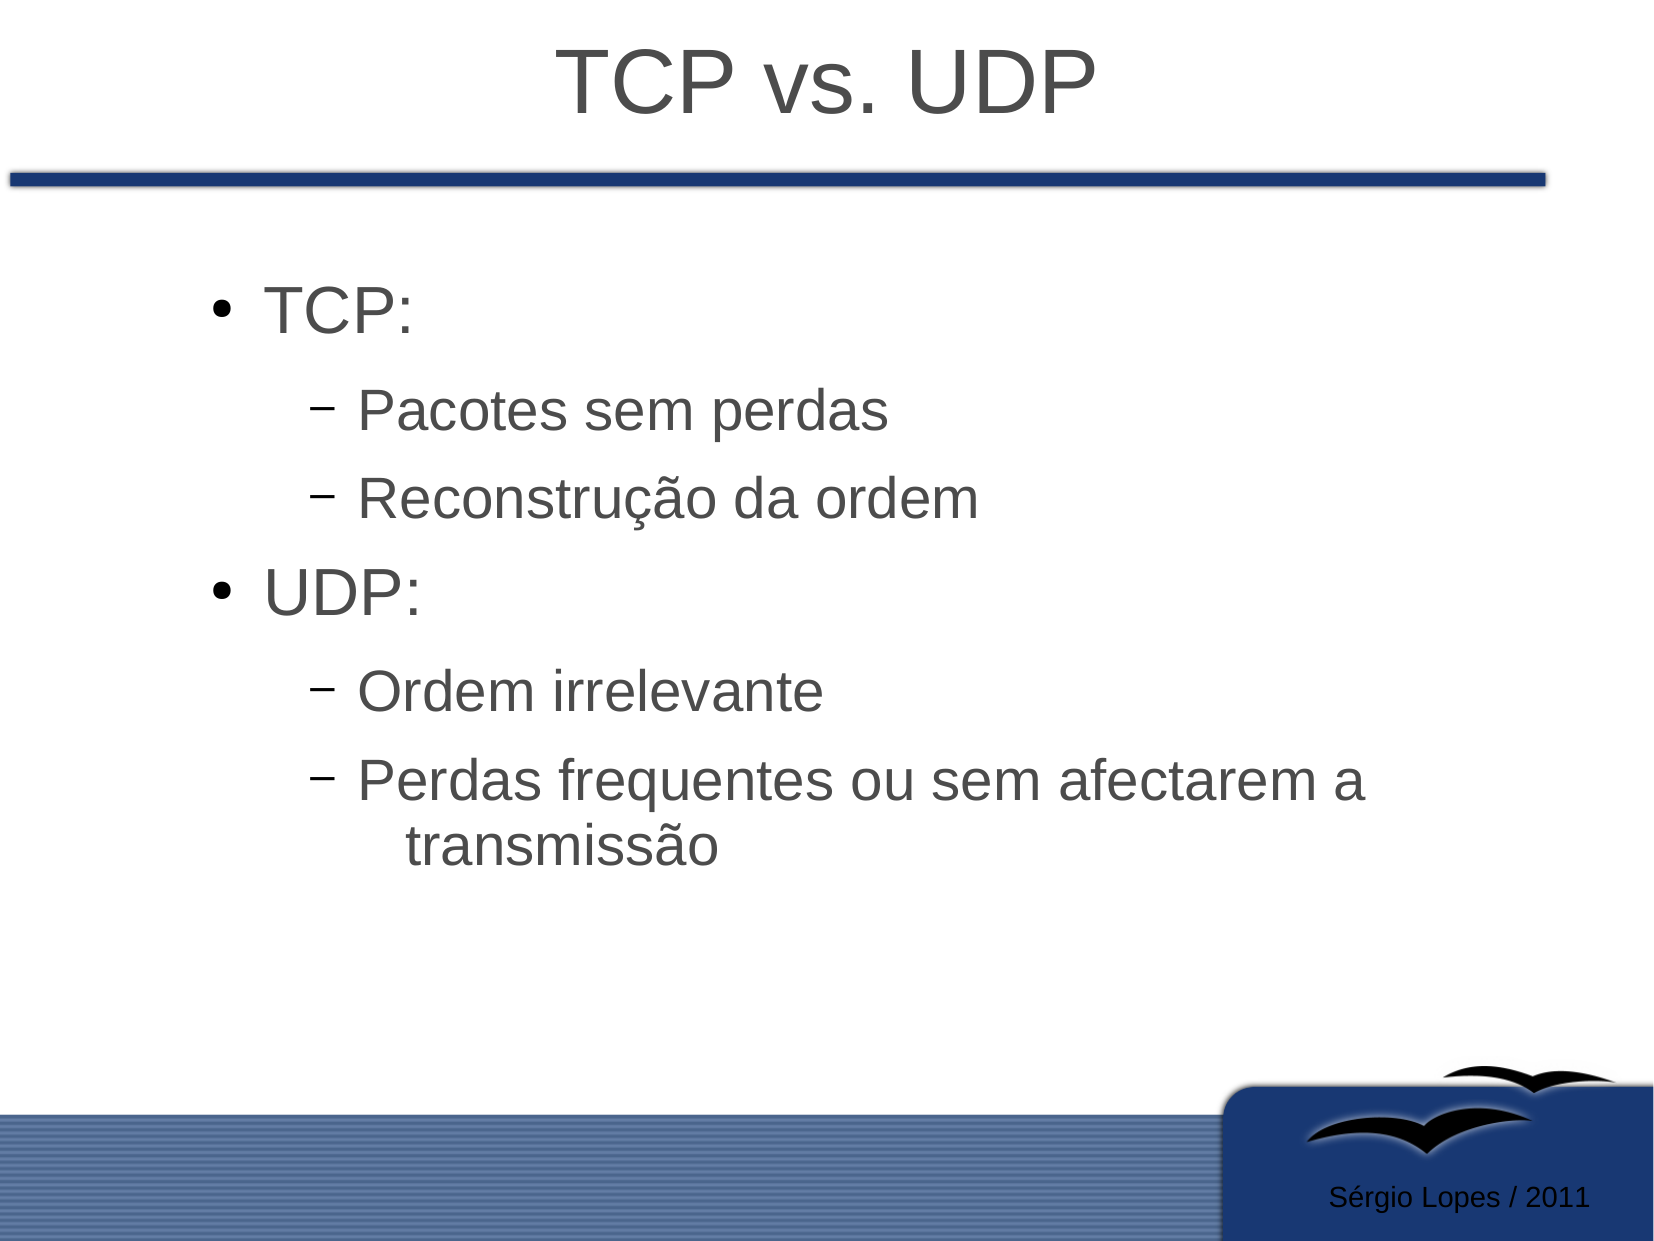

# TCP vs. UDP
TCP:
Pacotes sem perdas
Reconstrução da ordem
UDP:
Ordem irrelevante
Perdas frequentes ou sem afectarem a transmissão
Sérgio Lopes / 2011